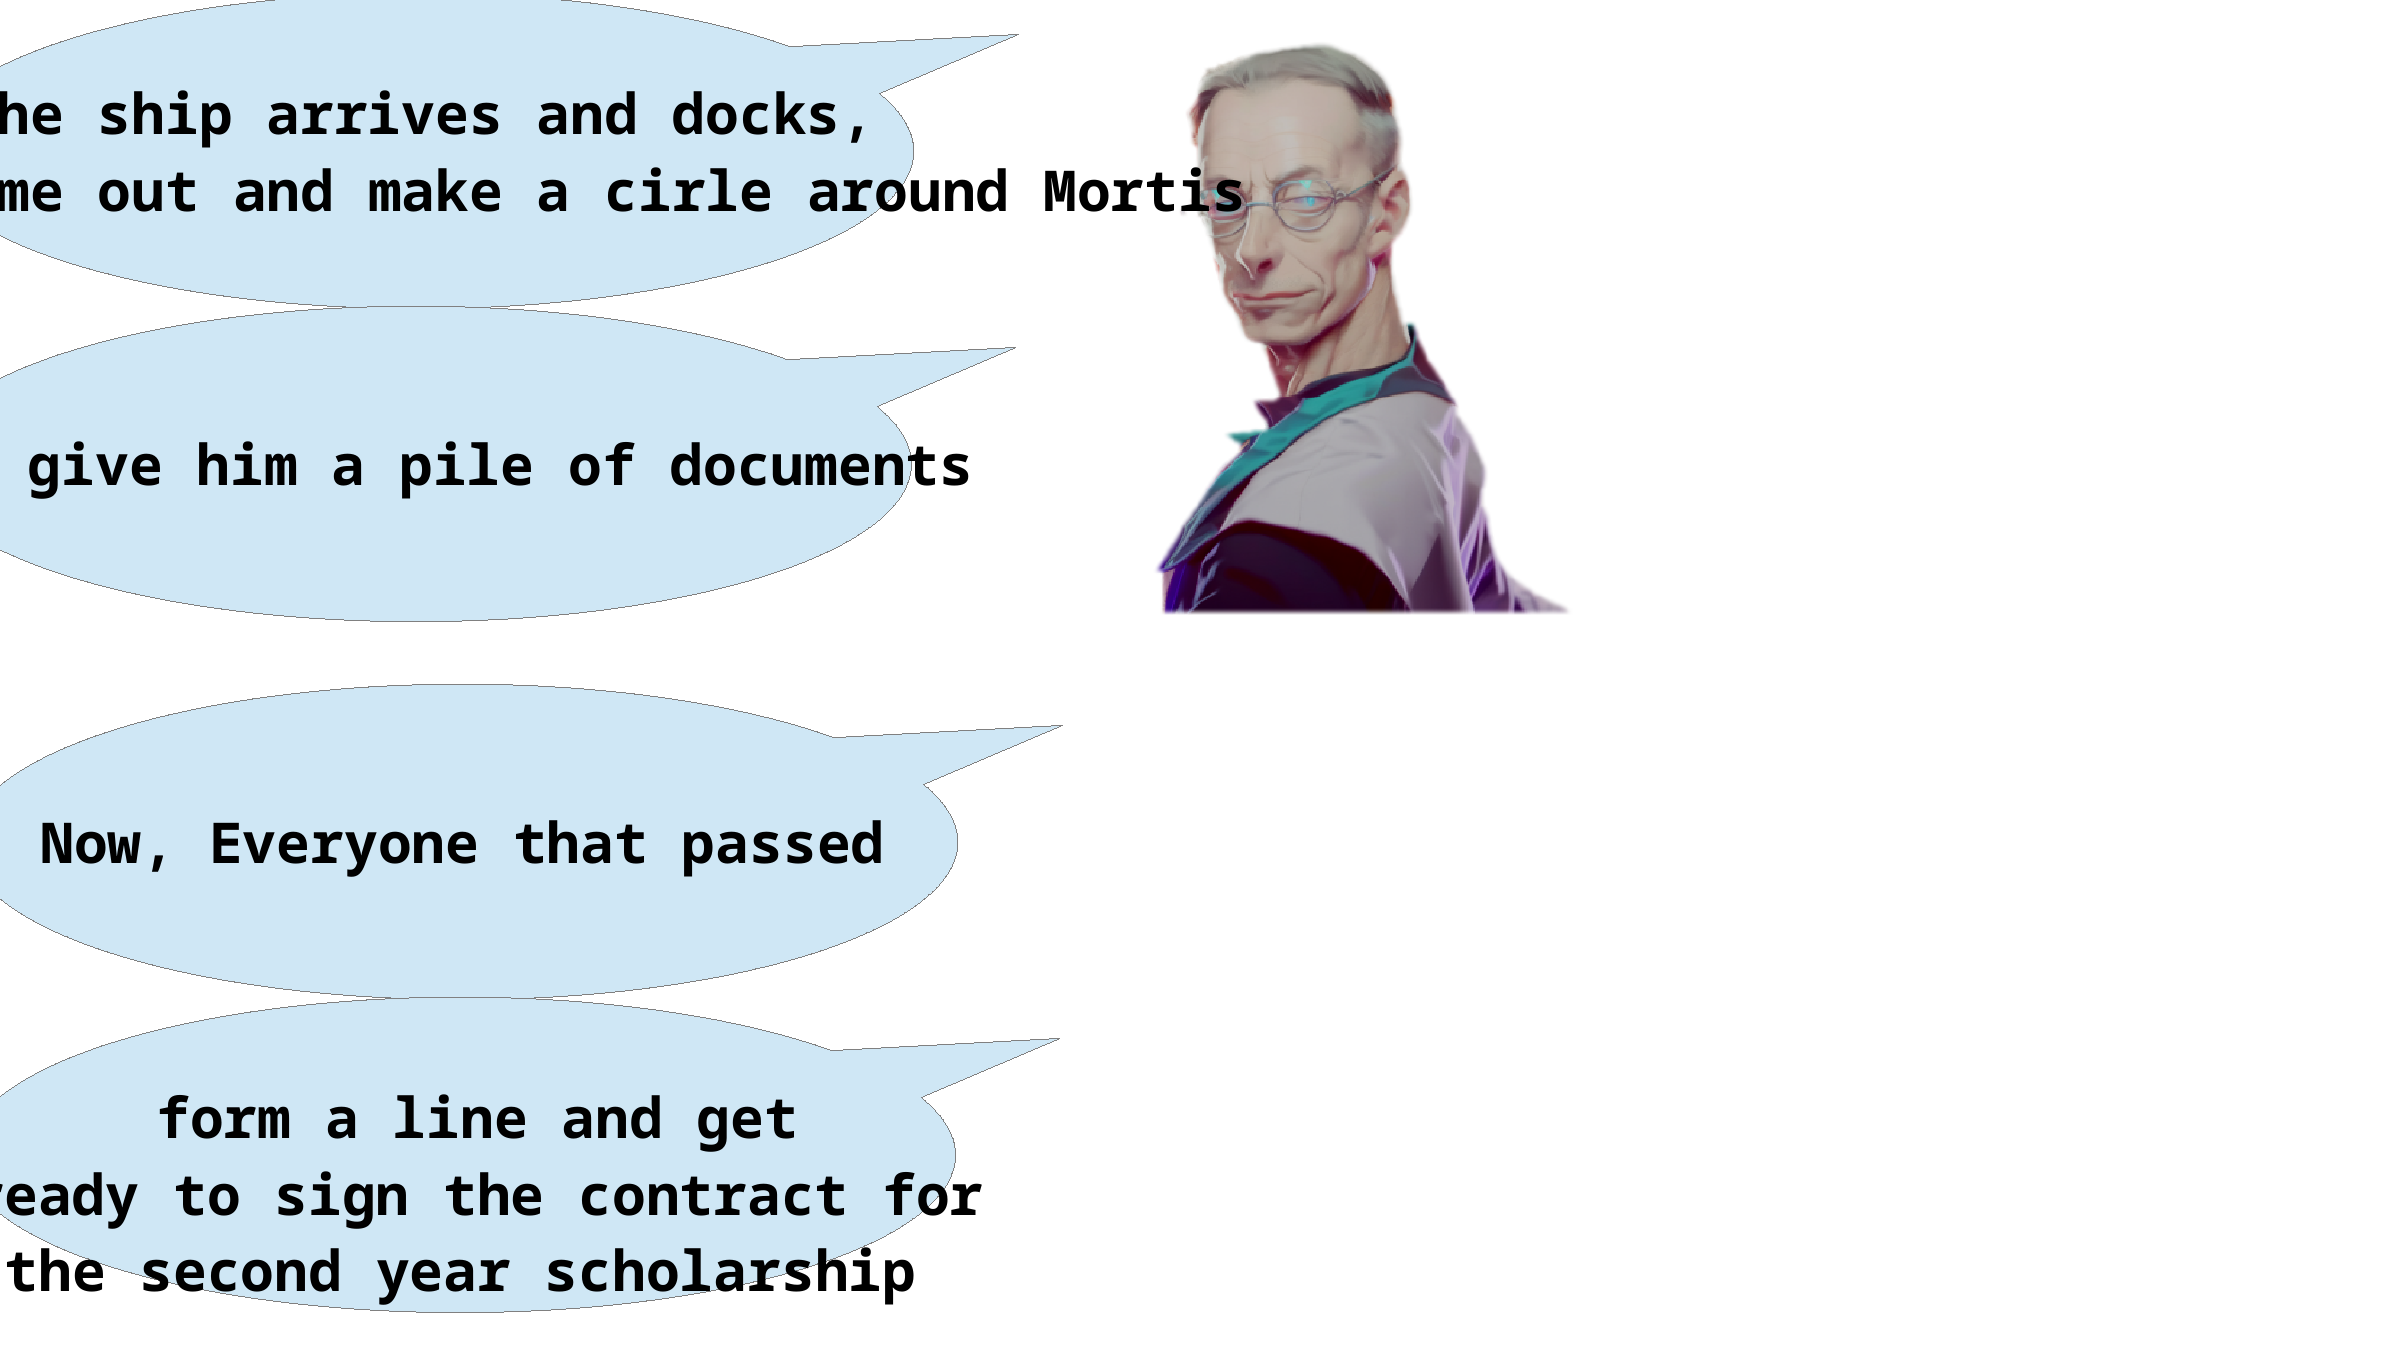

The ship arrives and docks,
the monks come out and make a cirle around Mortis
they give him a pile of documents
Now, Everyone that passed
 form a line and get
 ready to sign the contract for
the second year scholarship